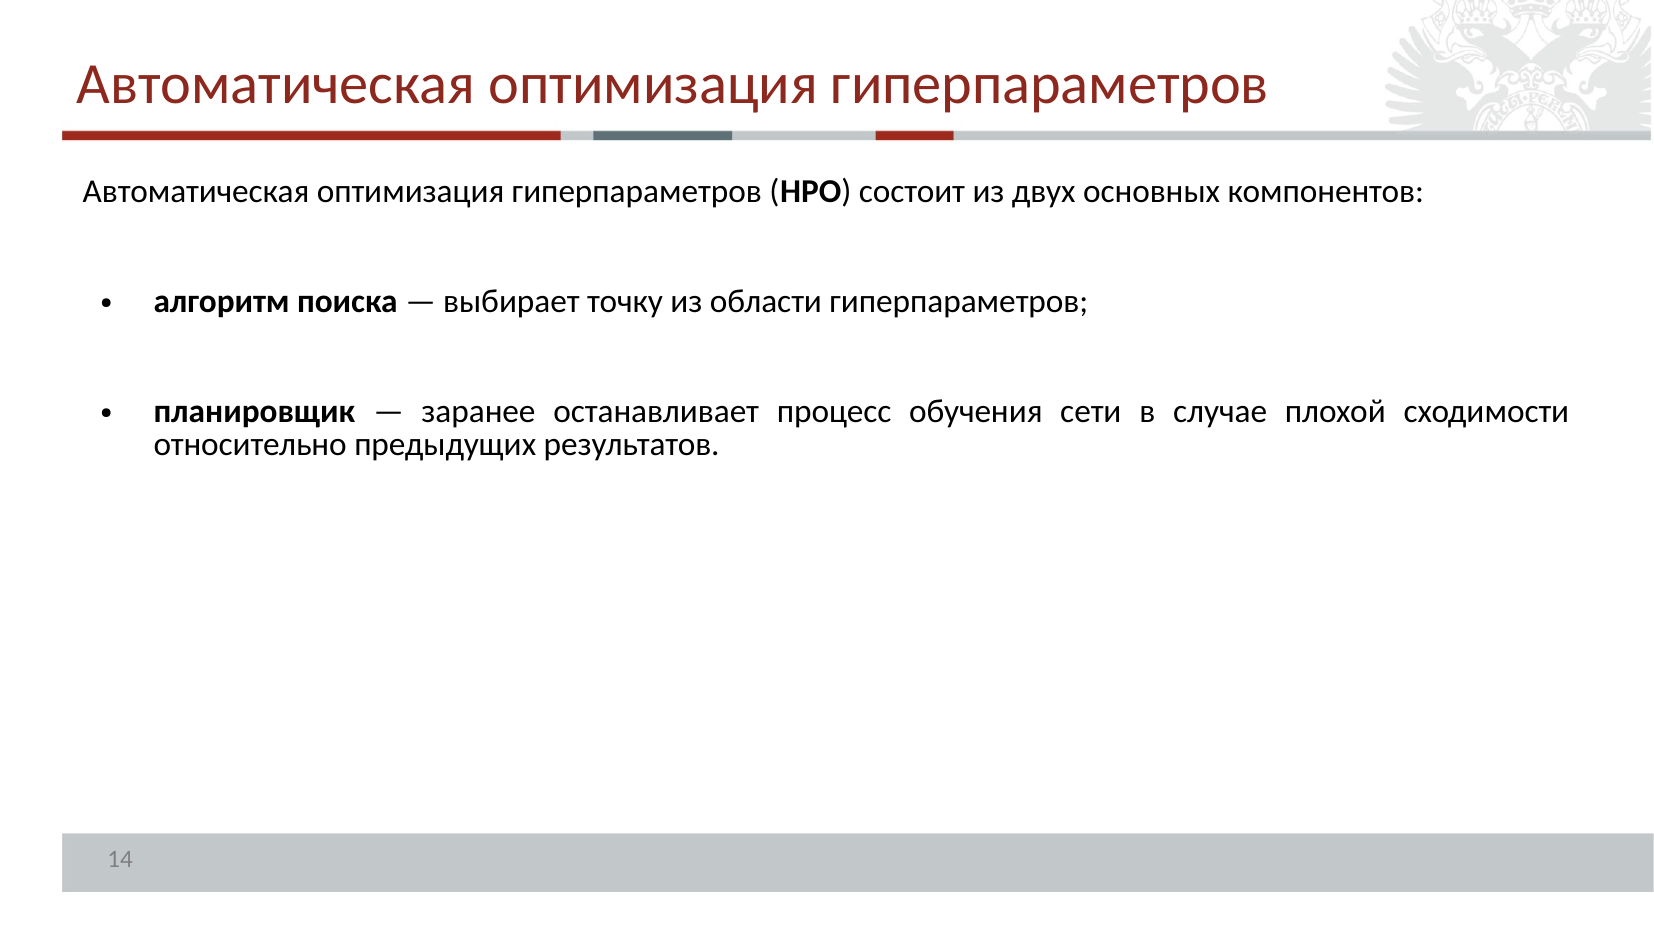

# Автоматическая оптимизация гиперпараметров
Автоматическая оптимизация гиперпараметров (HPO) состоит из двух основных компонентов:
алгоритм поиска — выбирает точку из области гиперпараметров;
планировщик — заранее останавливает процесс обучения сети в случае плохой сходимости относительно предыдущих результатов.
14